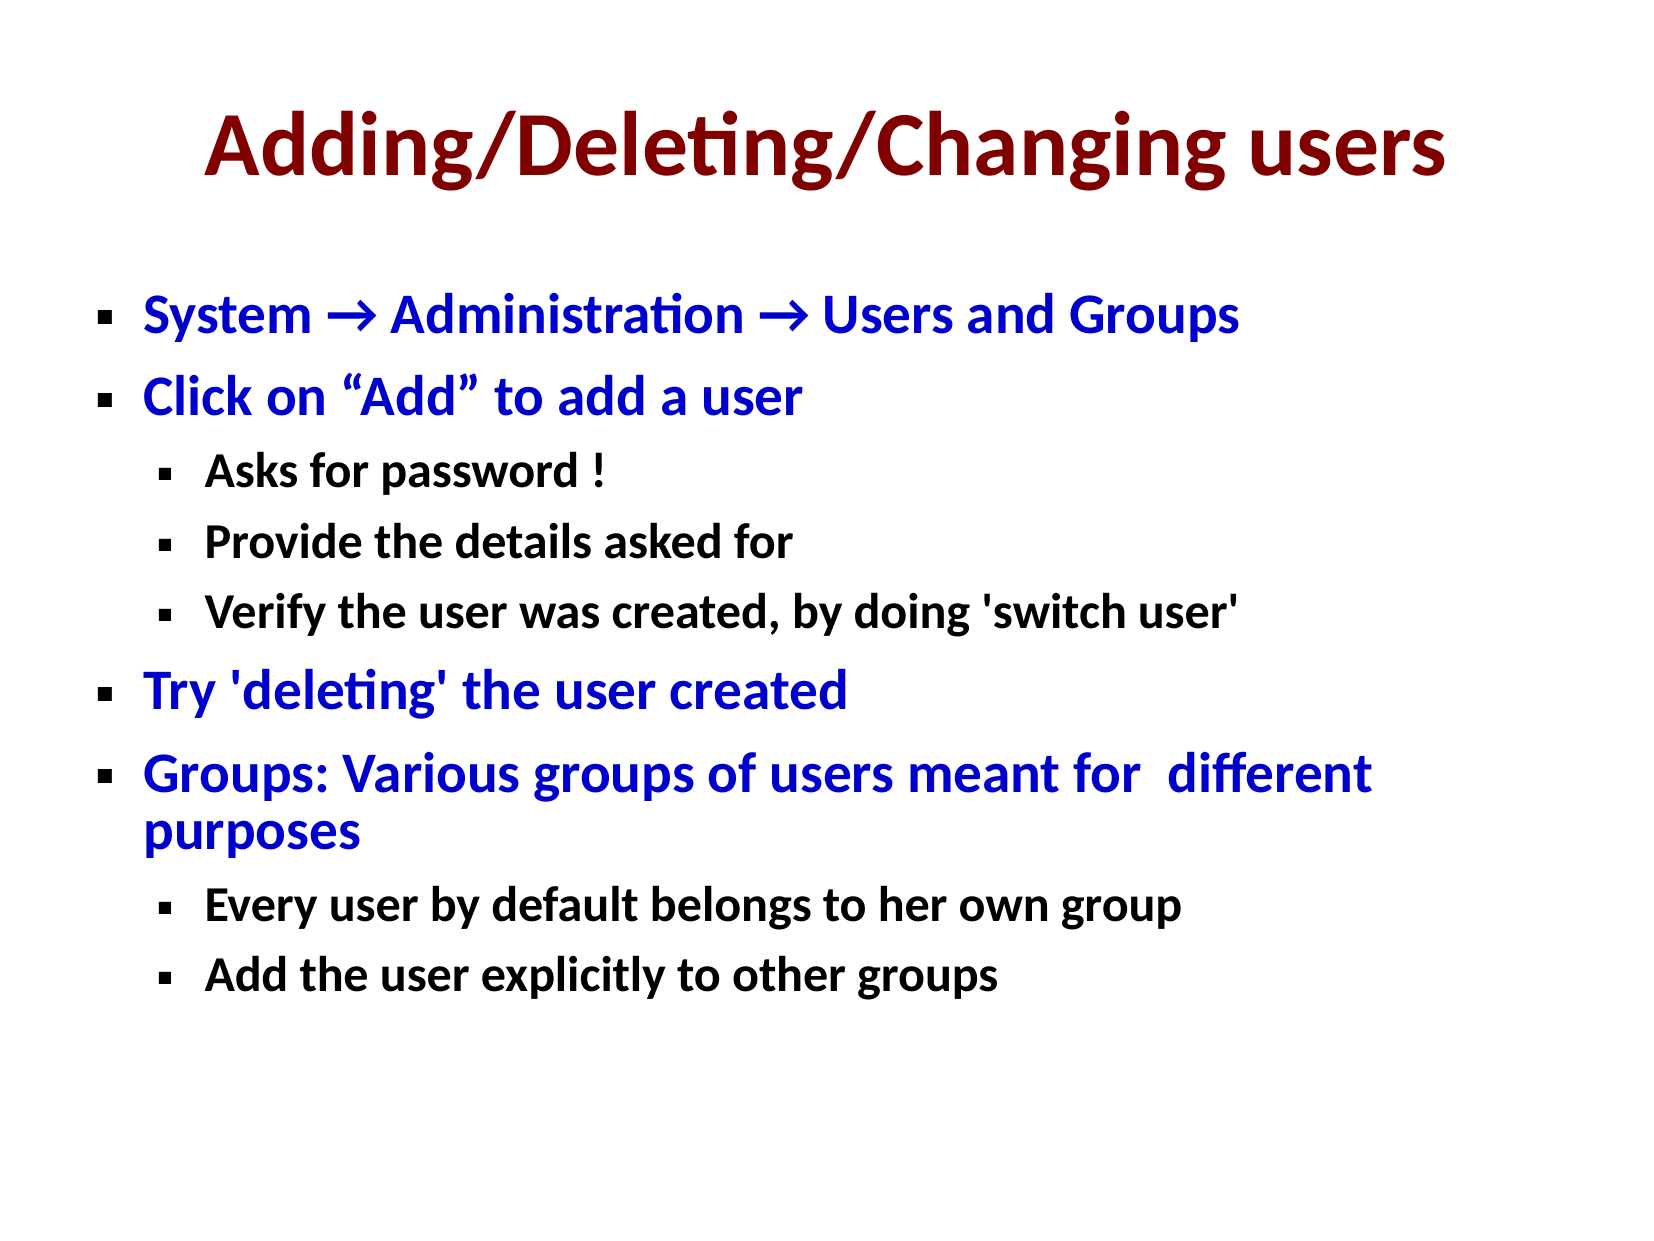

# Adding/Deleting/Changing users
System → Administration → Users and Groups
Click on “Add” to add a user
Asks for password !
Provide the details asked for
Verify the user was created, by doing 'switch user'
Try 'deleting' the user created
Groups: Various groups of users meant for different purposes
Every user by default belongs to her own group
Add the user explicitly to other groups